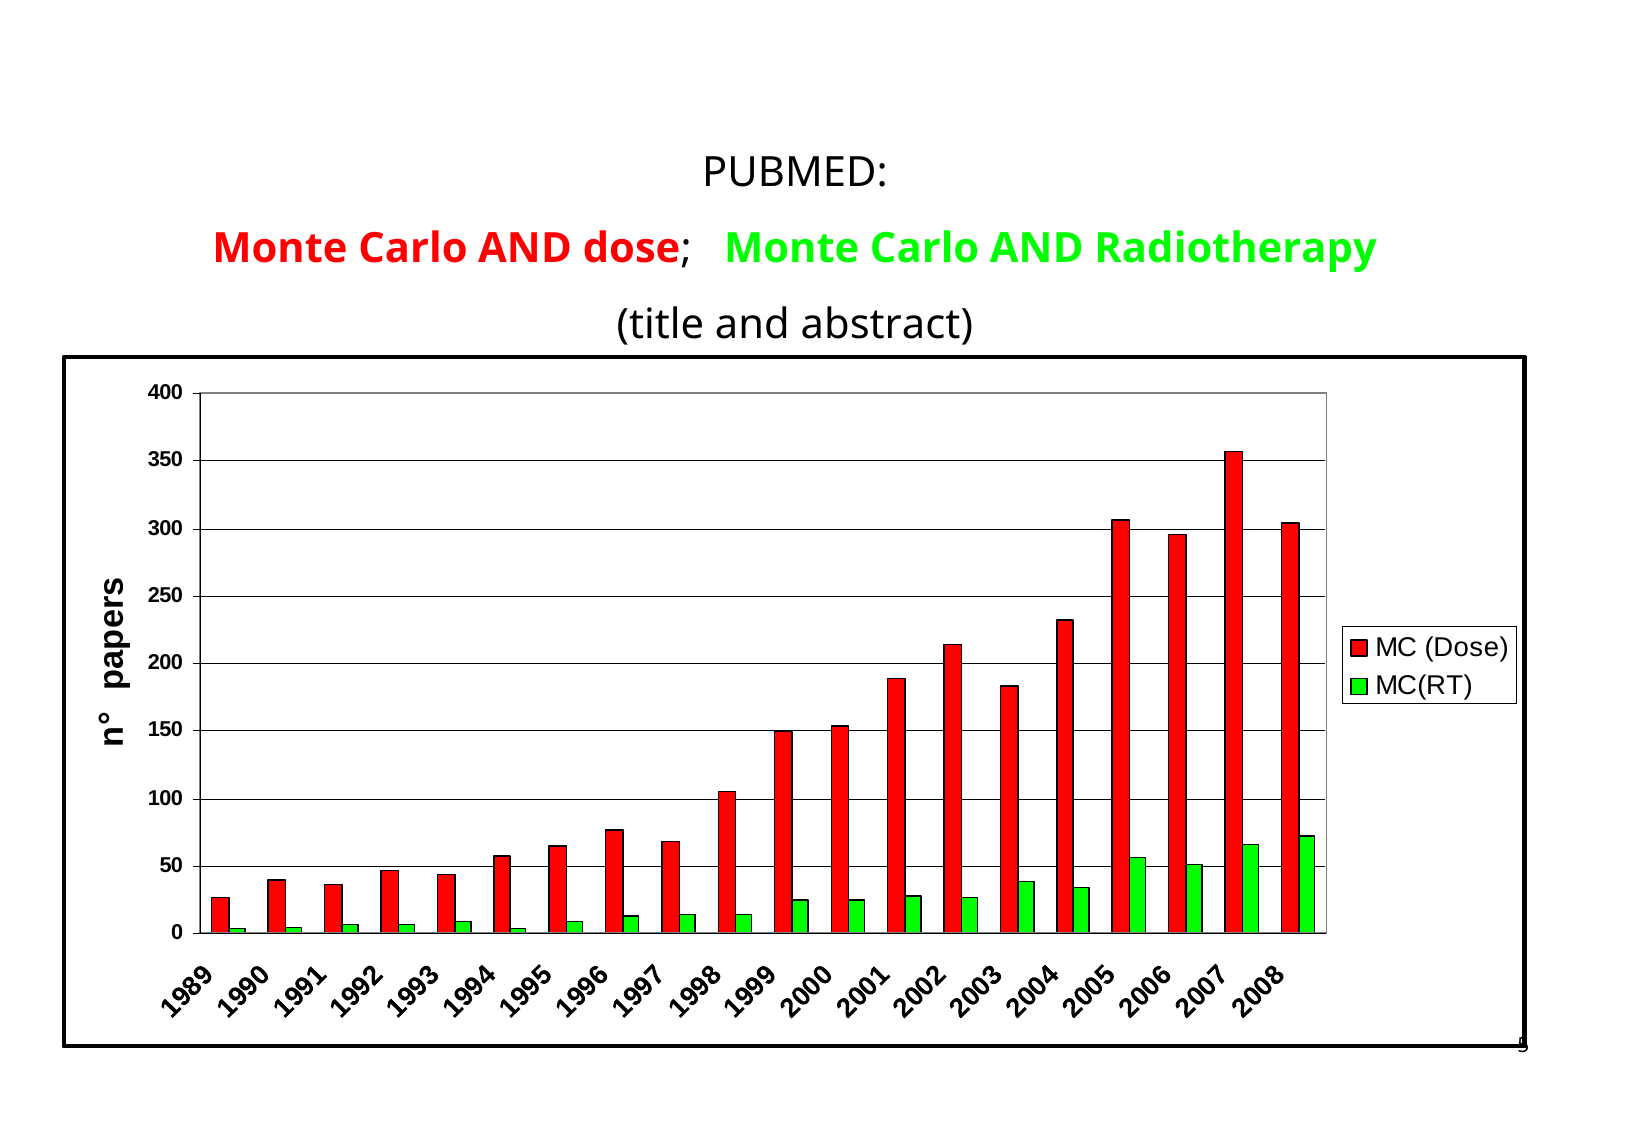

PUBMED:
 Monte Carlo AND dose; Monte Carlo AND Radiotherapy
(title and abstract)
5